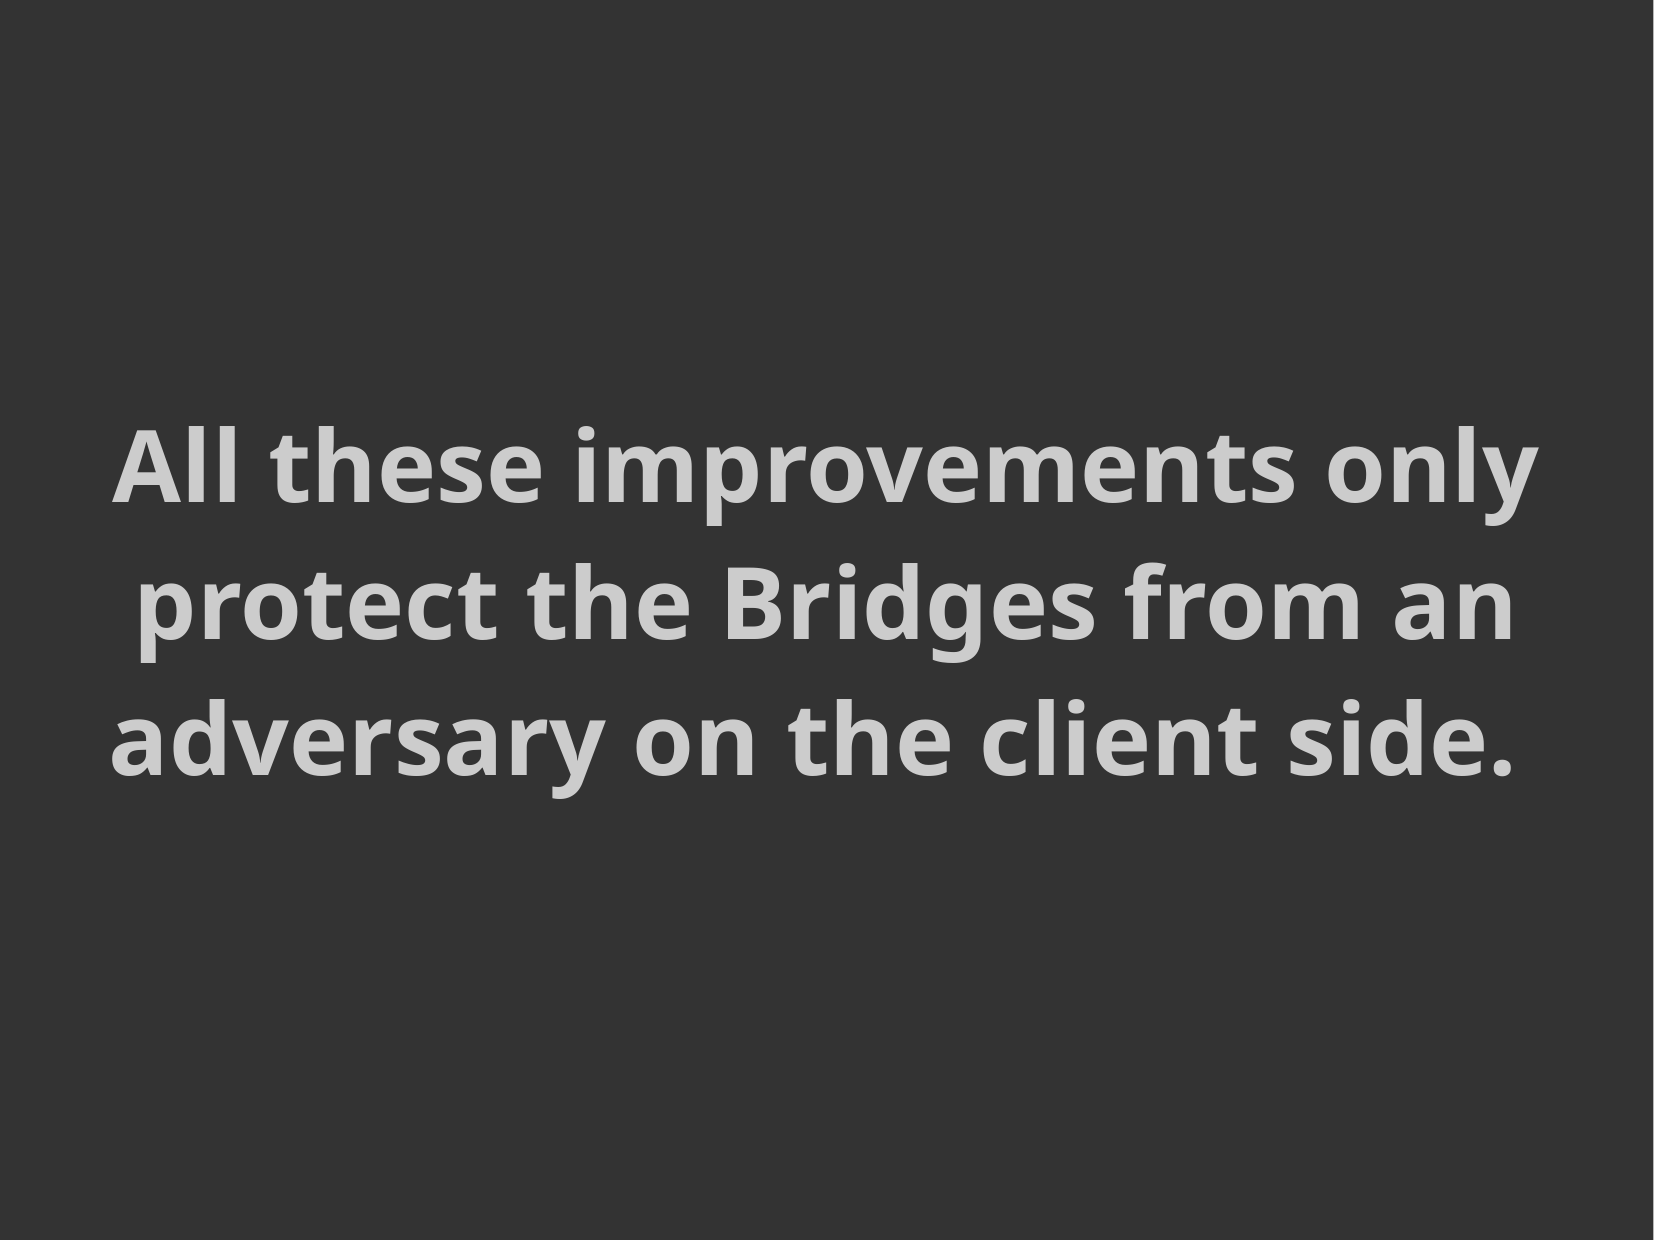

# All these improvements only protect the Bridges from an adversary on the client side.